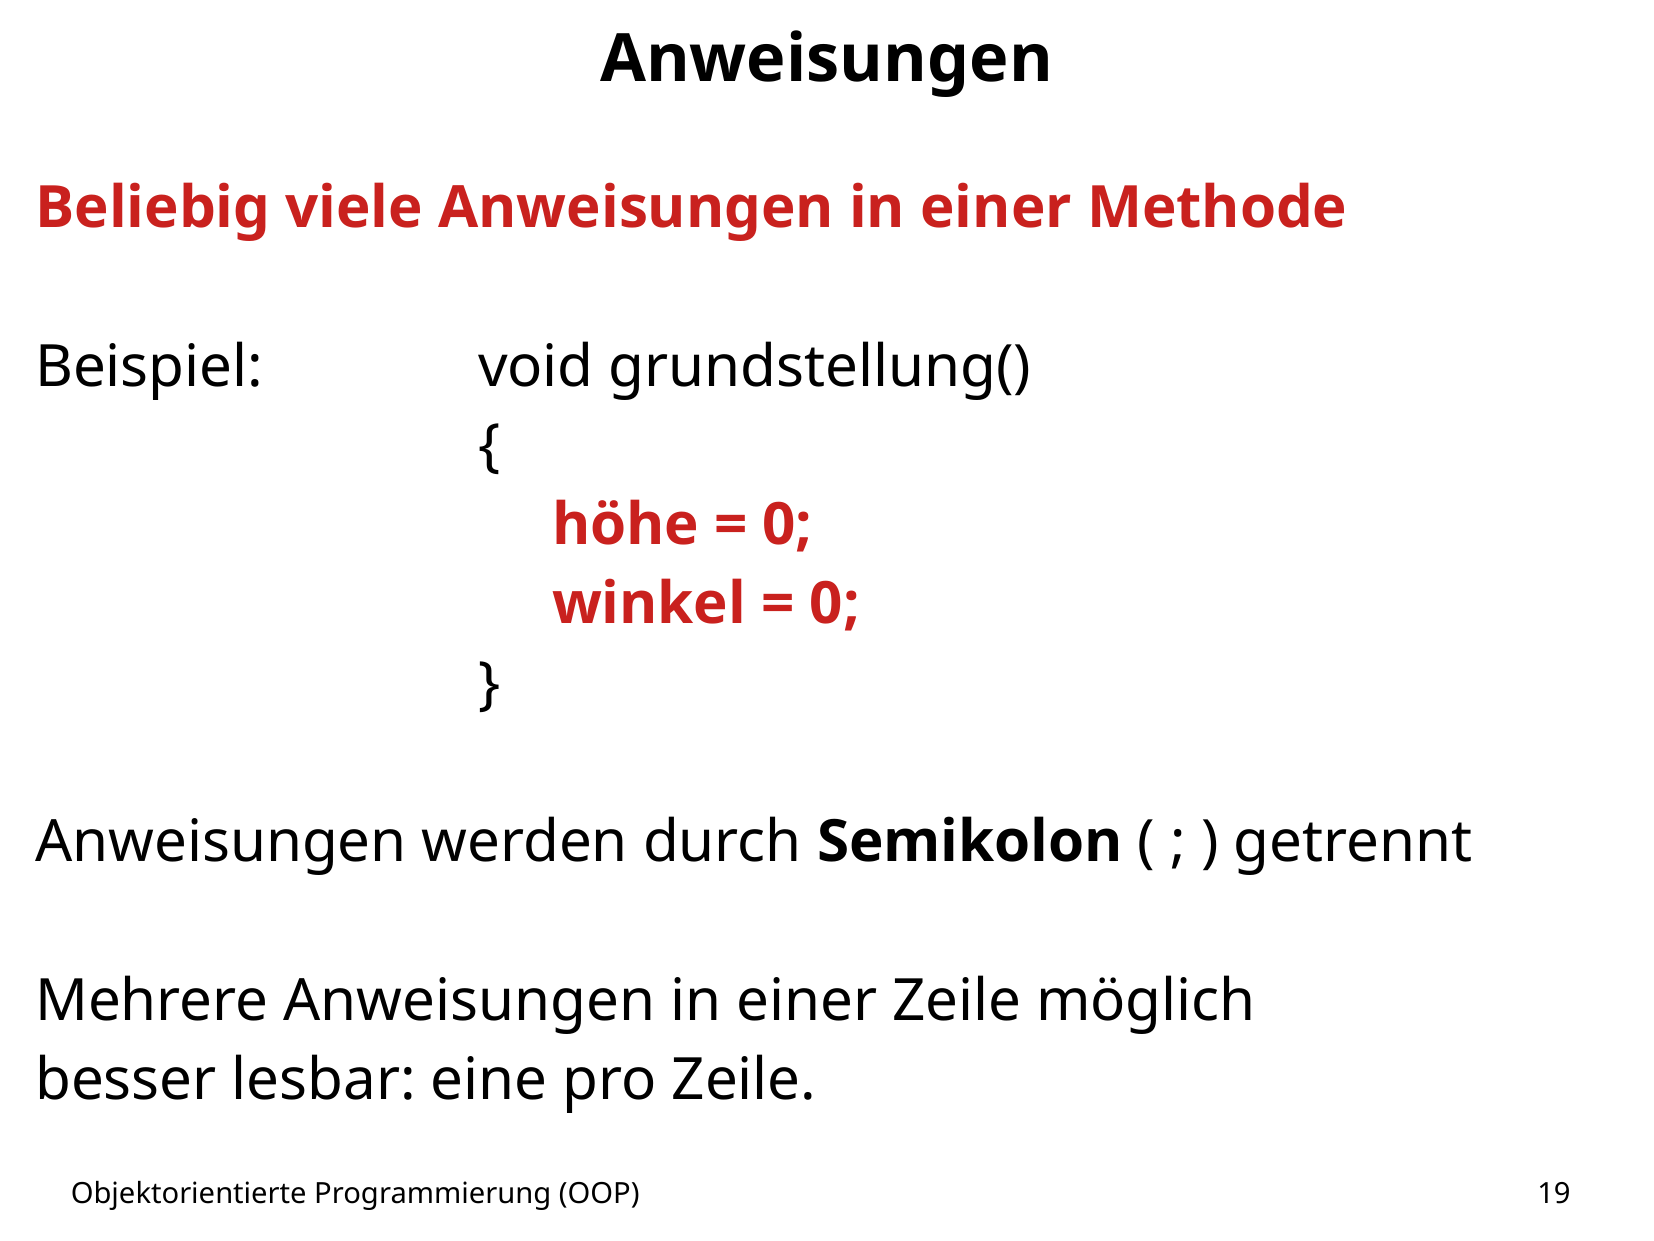

# Anweisungen
Beliebig viele Anweisungen in einer Methode
Beispiel:			void grundstellung()
 						{
 							höhe = 0;
 							winkel = 0;
 						}
Anweisungen werden durch Semikolon ( ; ) getrennt
Mehrere Anweisungen in einer Zeile möglich
besser lesbar: eine pro Zeile.
Objektorientierte Programmierung (OOP)
19